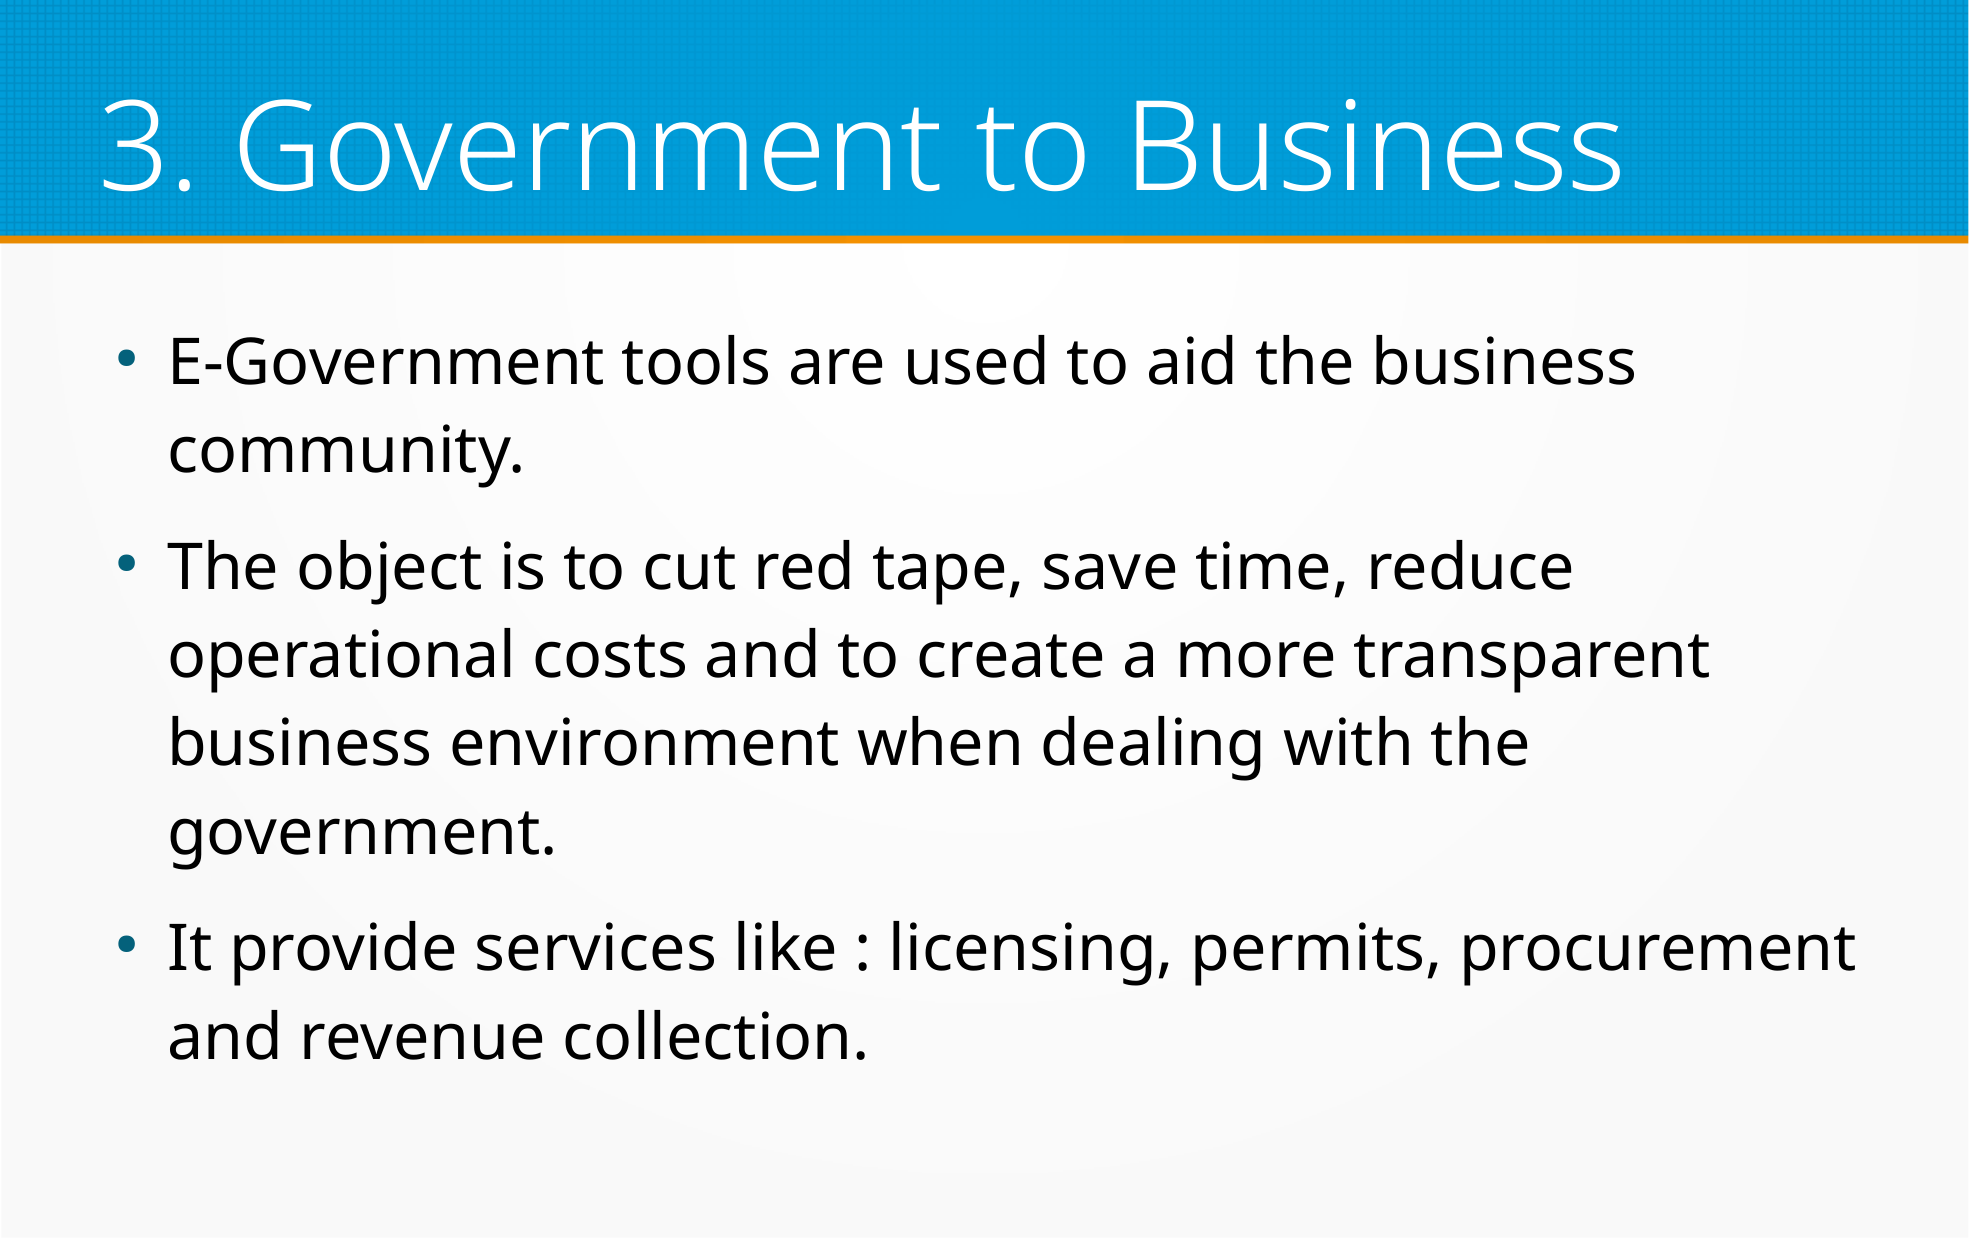

# 3. Government to Business
E-Government tools are used to aid the business community.
The object is to cut red tape, save time, reduce operational costs and to create a more transparent business environment when dealing with the government.
It provide services like : licensing, permits, procurement and revenue collection.